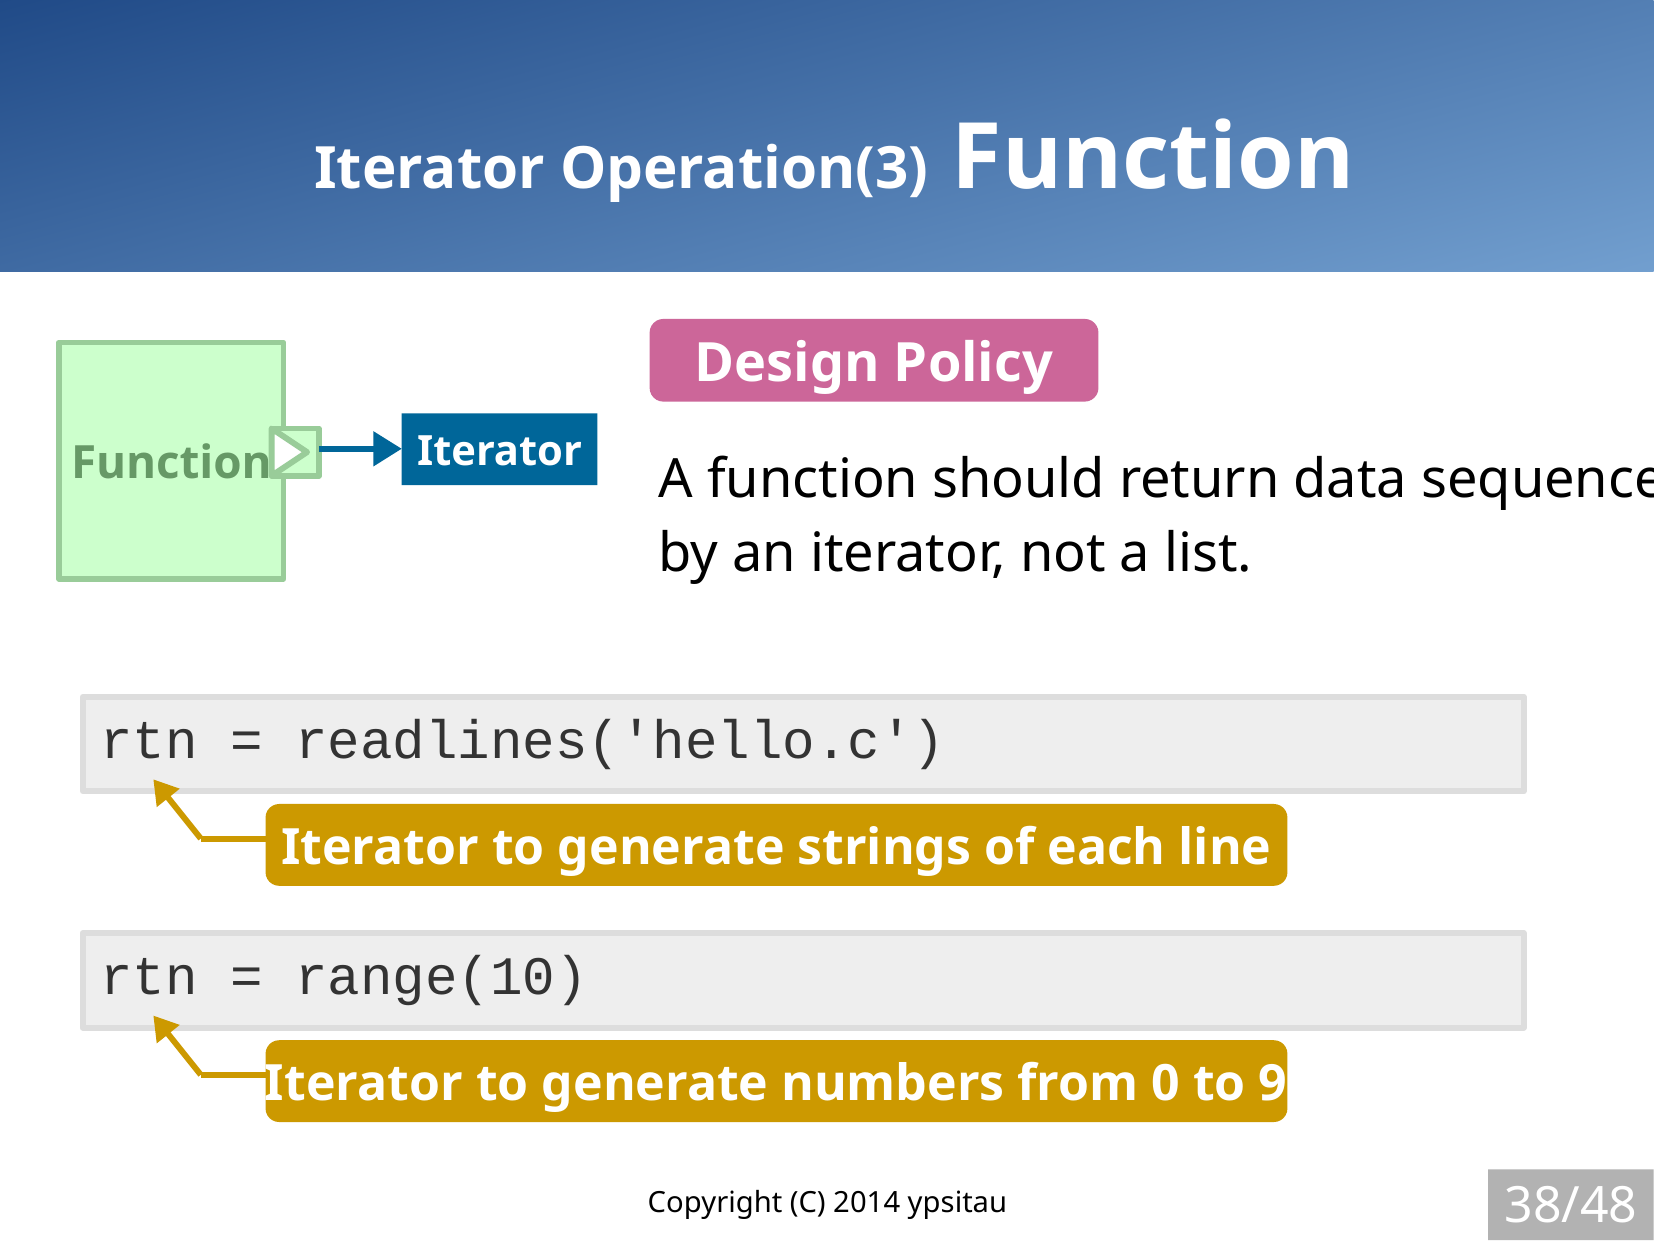

# Iterator Operation(3) Function
Design Policy
Function
Iterator
A function should return data sequence
by an iterator, not a list.
rtn = readlines('hello.c')
Iterator to generate strings of each line
rtn = range(10)
Iterator to generate numbers from 0 to 9
38
Copyright (C) 2014 ypsitau